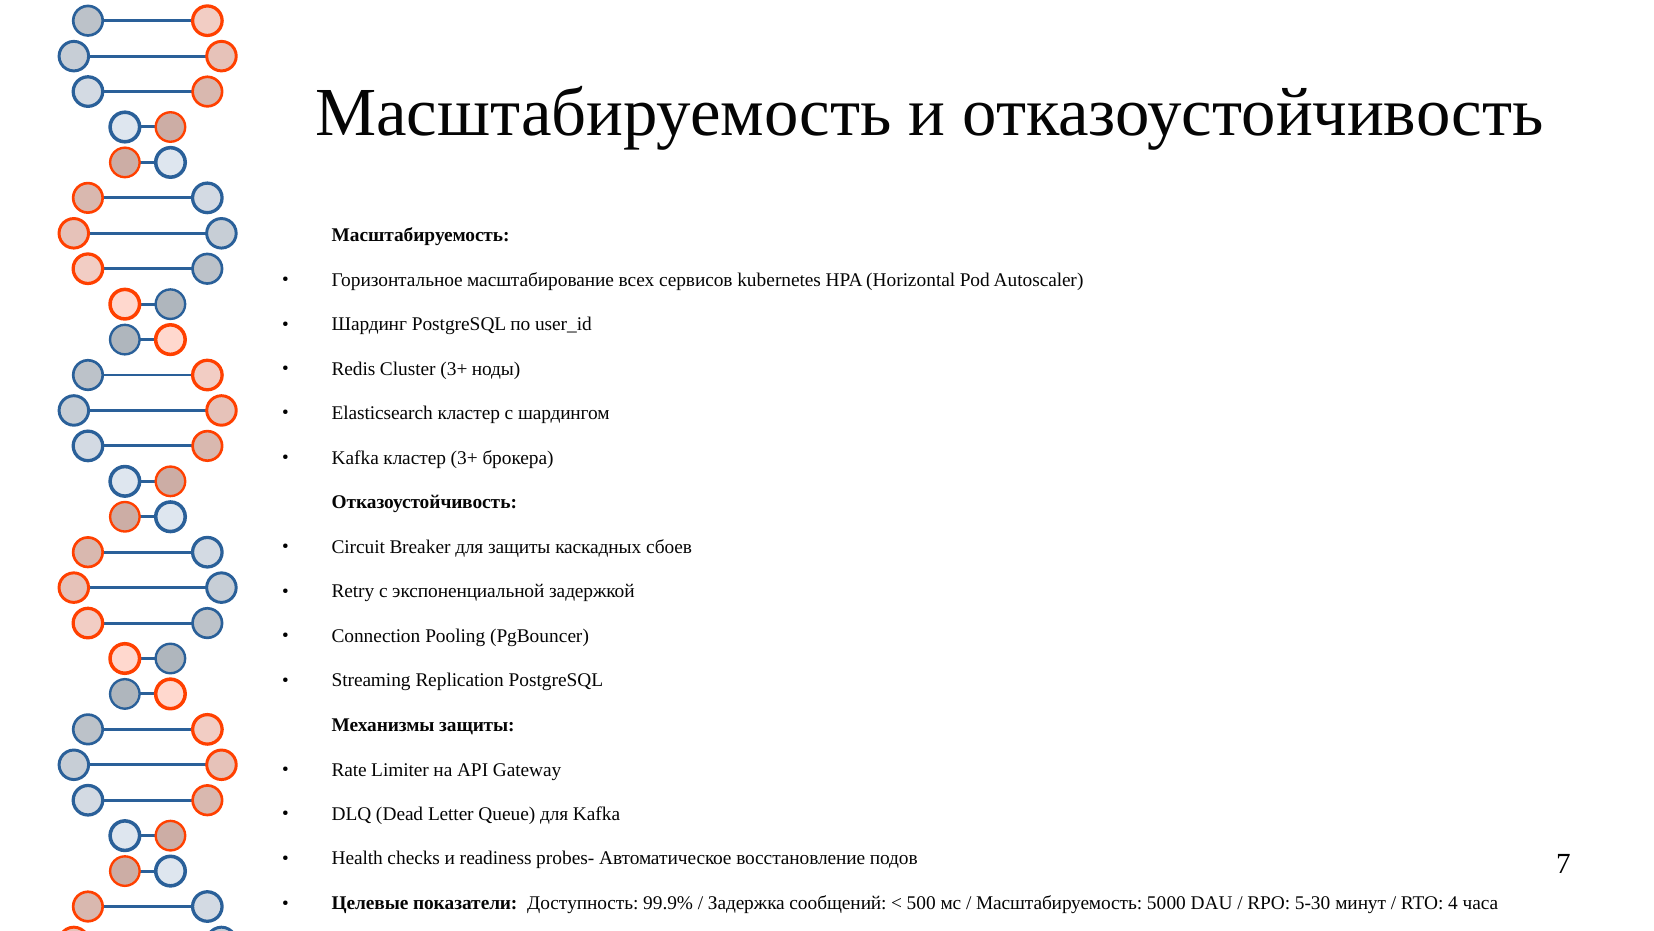

# Масштабируемость и отказоустойчивость
Масштабируемость:
Горизонтальное масштабирование всех сервисов kubernetes HPA (Horizontal Pod Autoscaler)
Шардинг PostgreSQL по user_id
Redis Cluster (3+ ноды)
Elasticsearch кластер с шардингом
Kafka кластер (3+ брокера)
Отказоустойчивость:
Circuit Breaker для защиты каскадных сбоев
Retry с экспоненциальной задержкой
Connection Pooling (PgBouncer)
Streaming Replication PostgreSQL
Механизмы защиты:
Rate Limiter на API Gateway
DLQ (Dead Letter Queue) для Kafka
Health checks и readiness probes- Автоматическое восстановление подов
Целевые показатели: Доступность: 99.9% / Задержка сообщений: < 500 мс / Масштабируемость: 5000 DAU / RPO: 5-30 минут / RTO: 4 часа
7